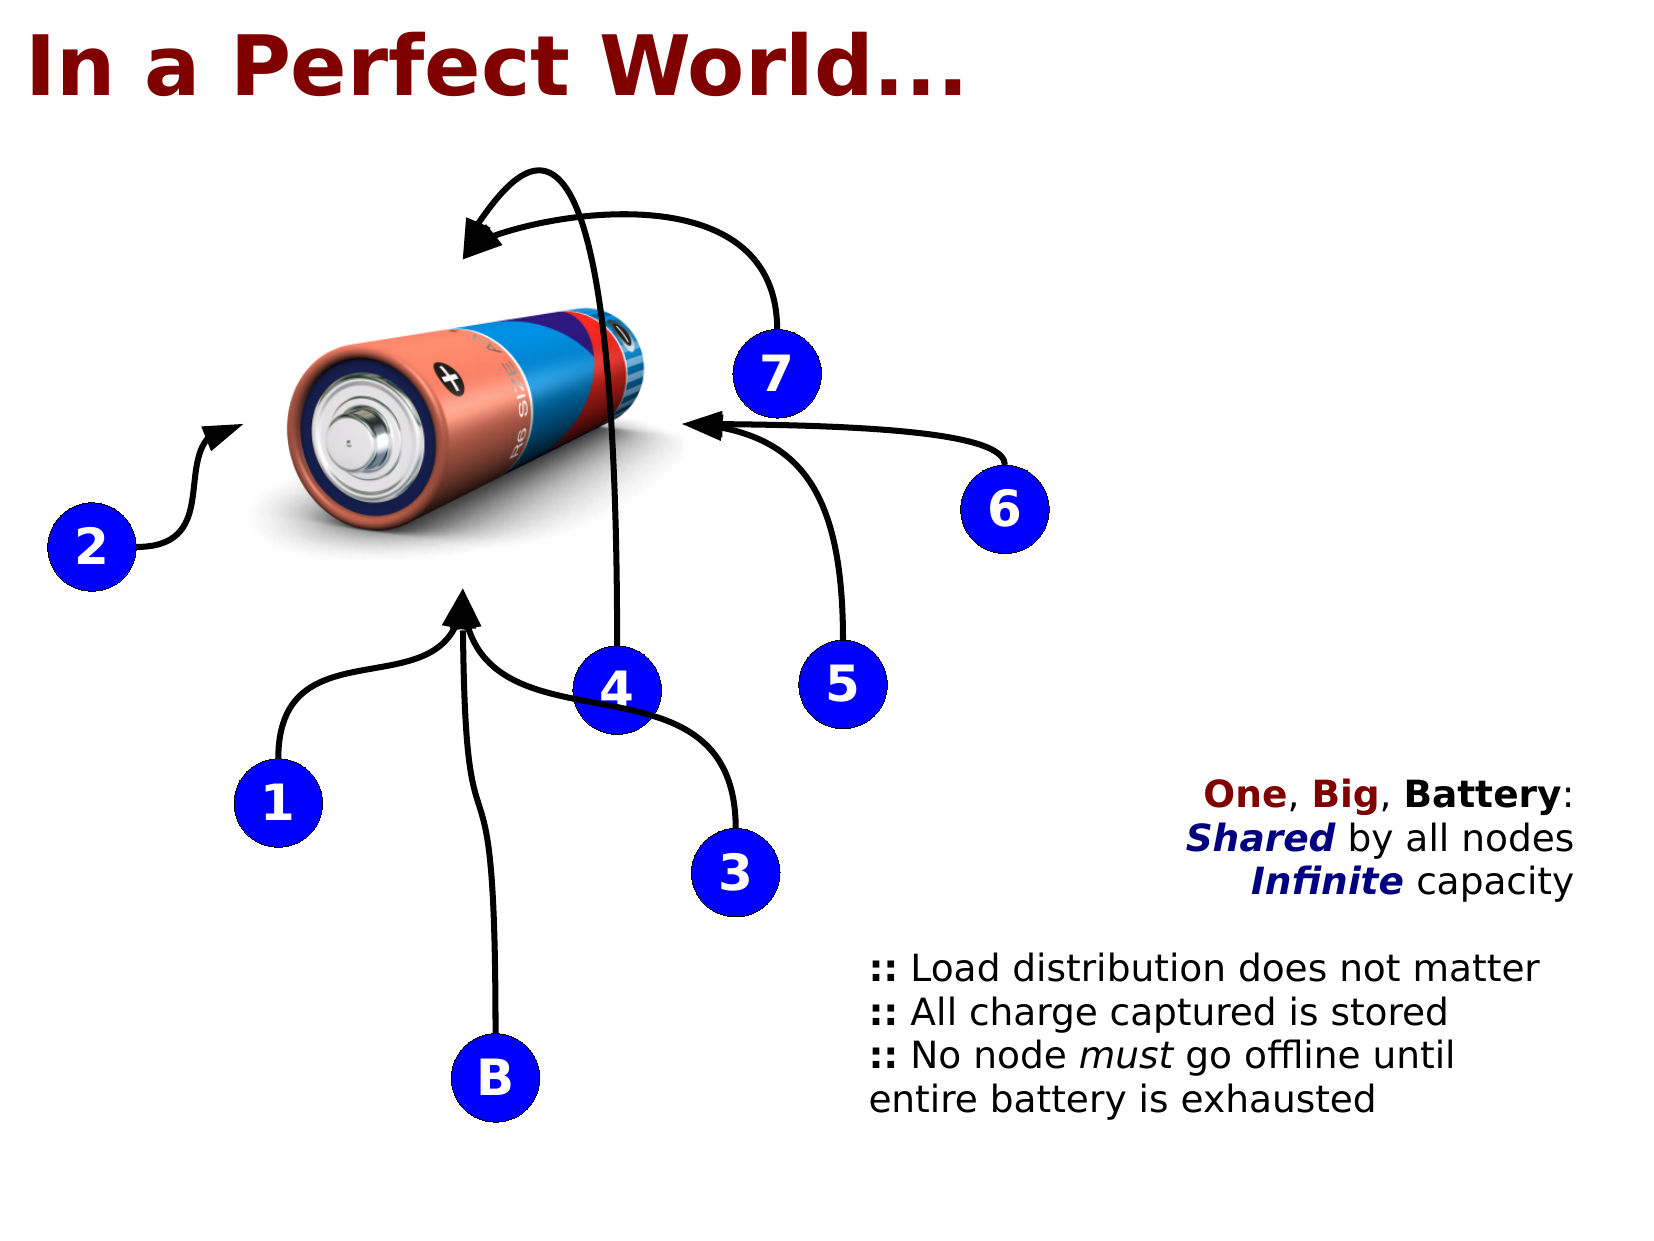

# In a Perfect World...
7
6
2
5
4
1
One, Big, Battery:
Shared by all nodes
Infinite capacity
:: Load distribution does not matter
:: All charge captured is stored
:: No node must go offline until entire battery is exhausted
3
B